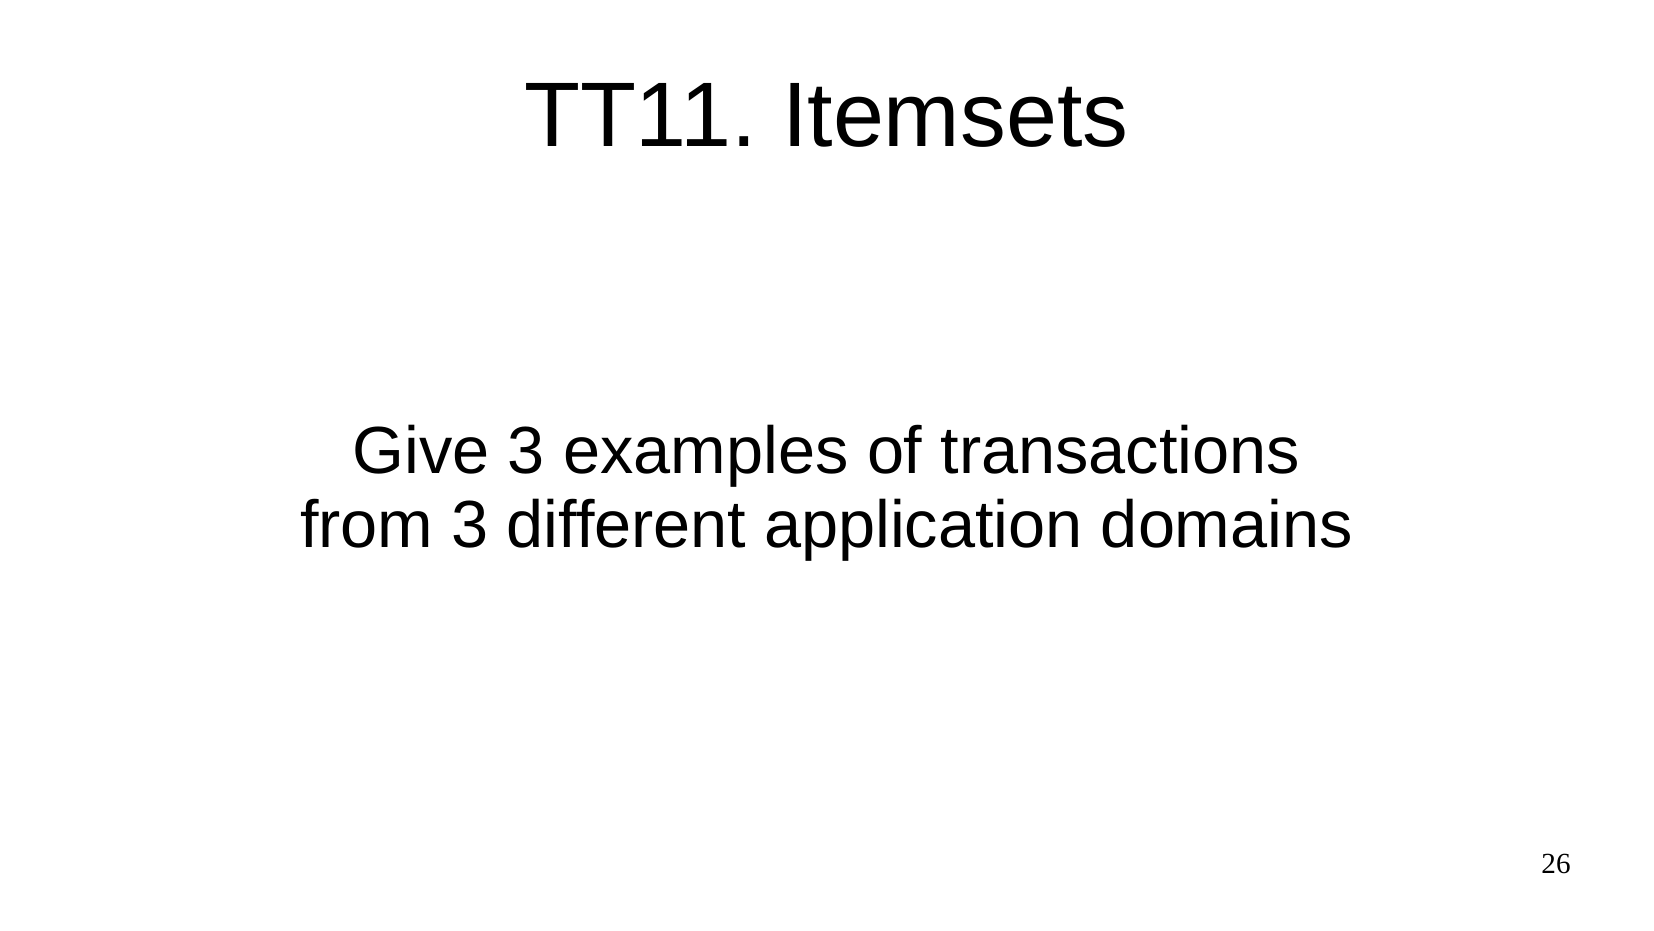

# TT11. Itemsets
Give 3 examples of transactions
from 3 different application domains
26